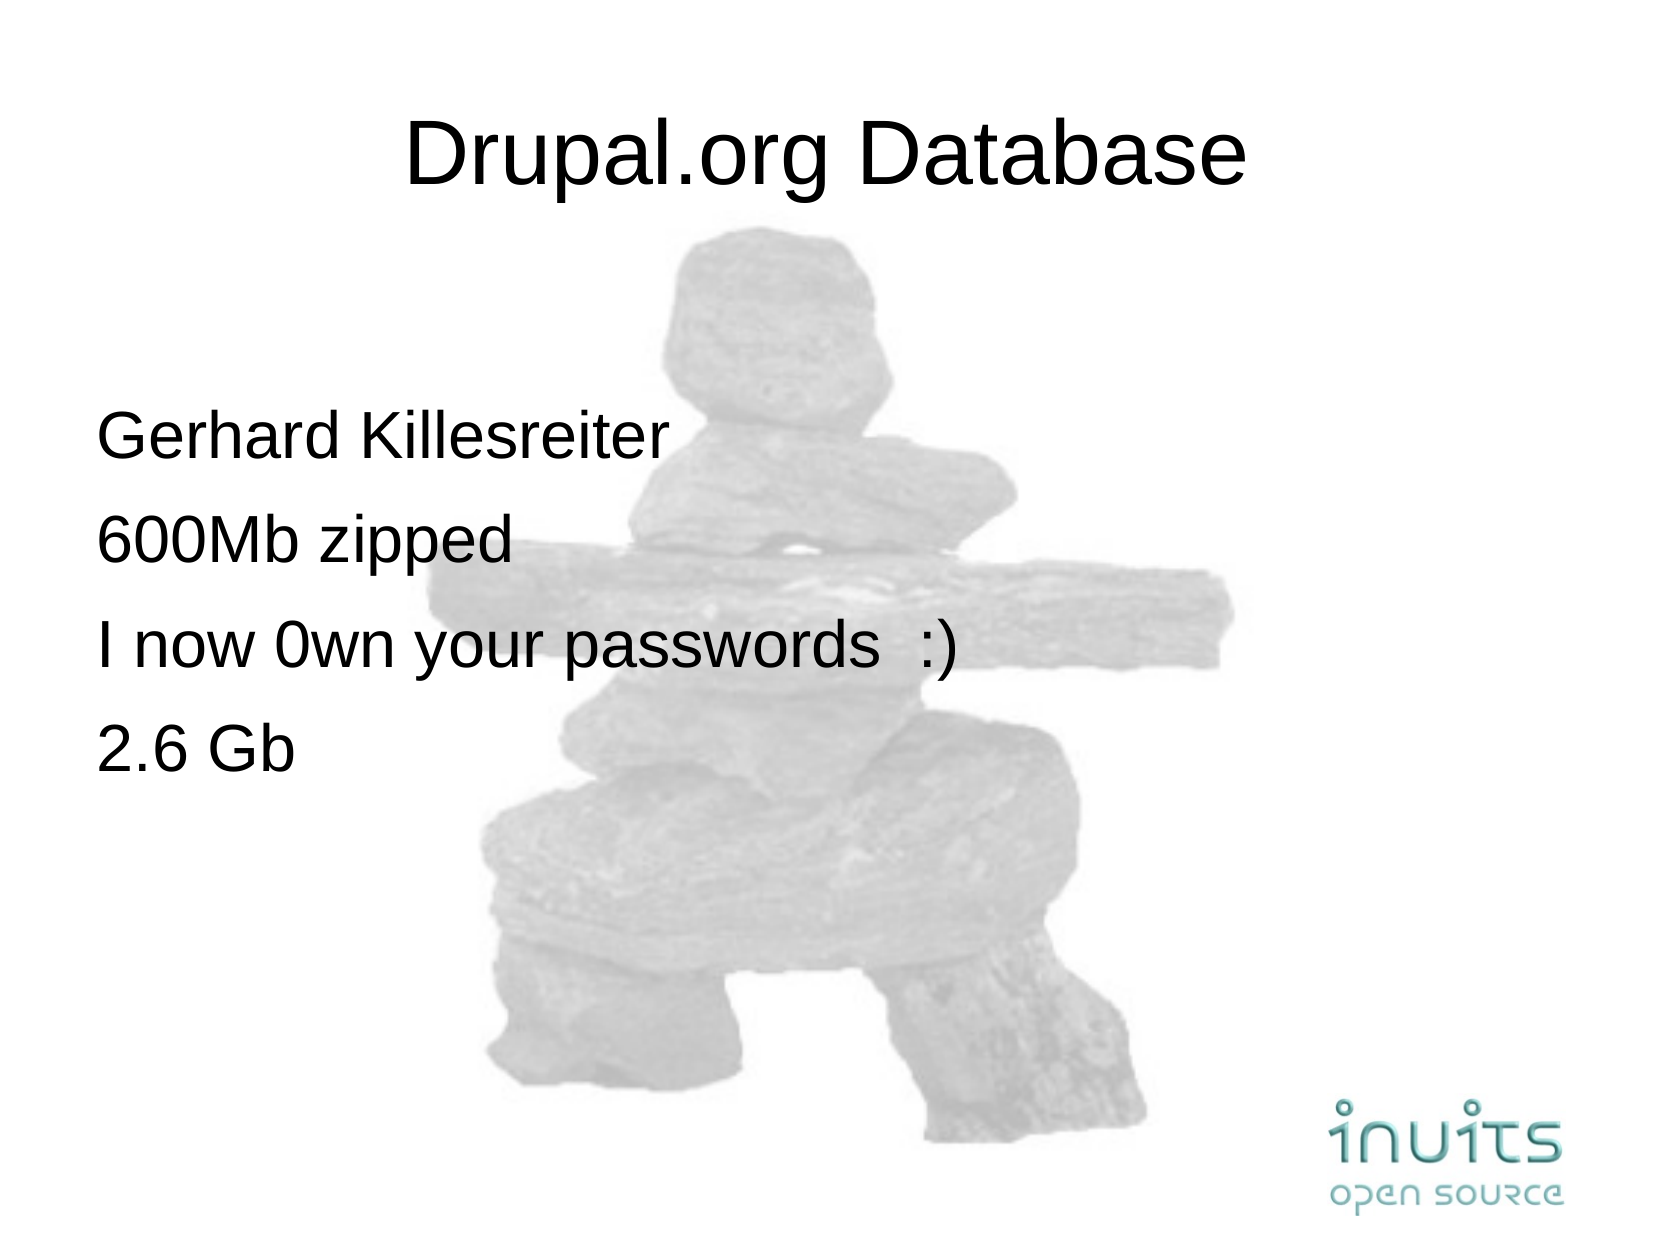

# Drupal.org Database
Gerhard Killesreiter
600Mb zipped
I now 0wn your passwords :)
2.6 Gb